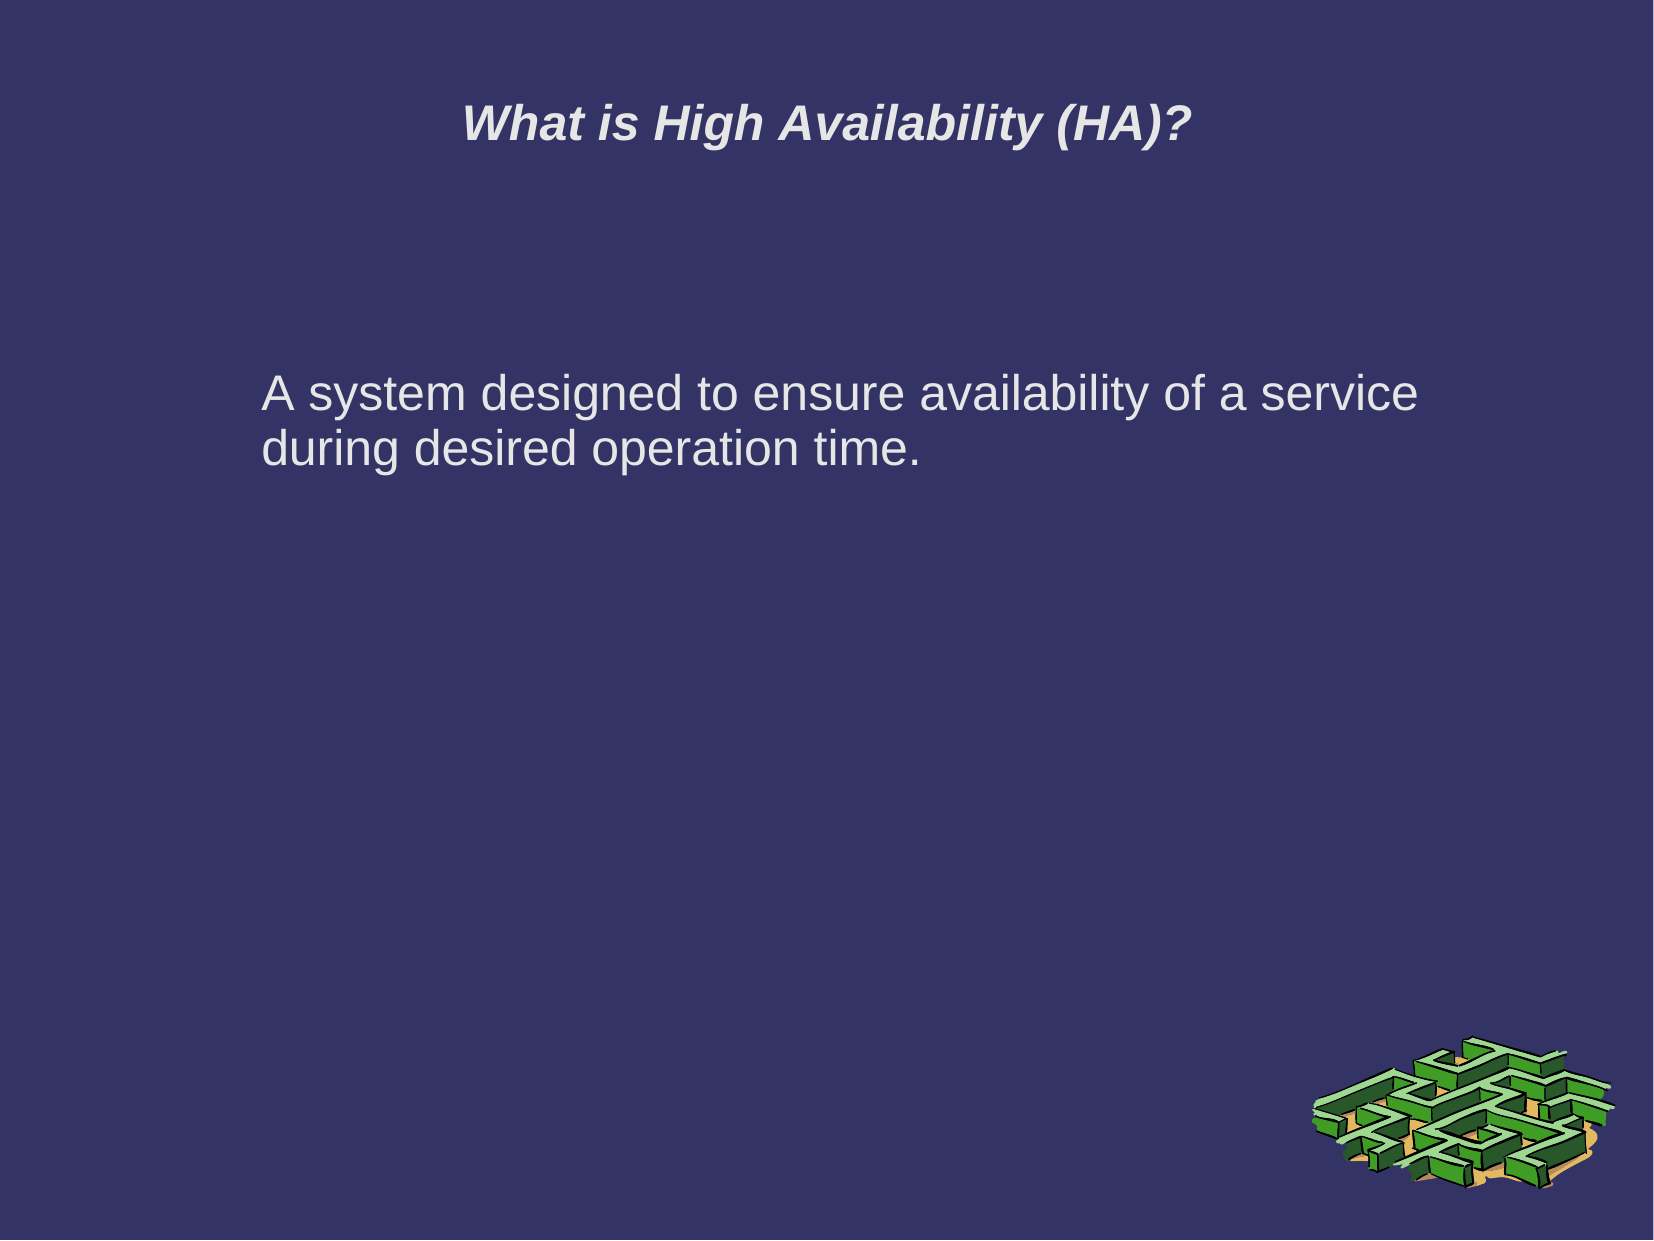

# What is High Availability (HA)?
A system designed to ensure availability of a service during desired operation time.